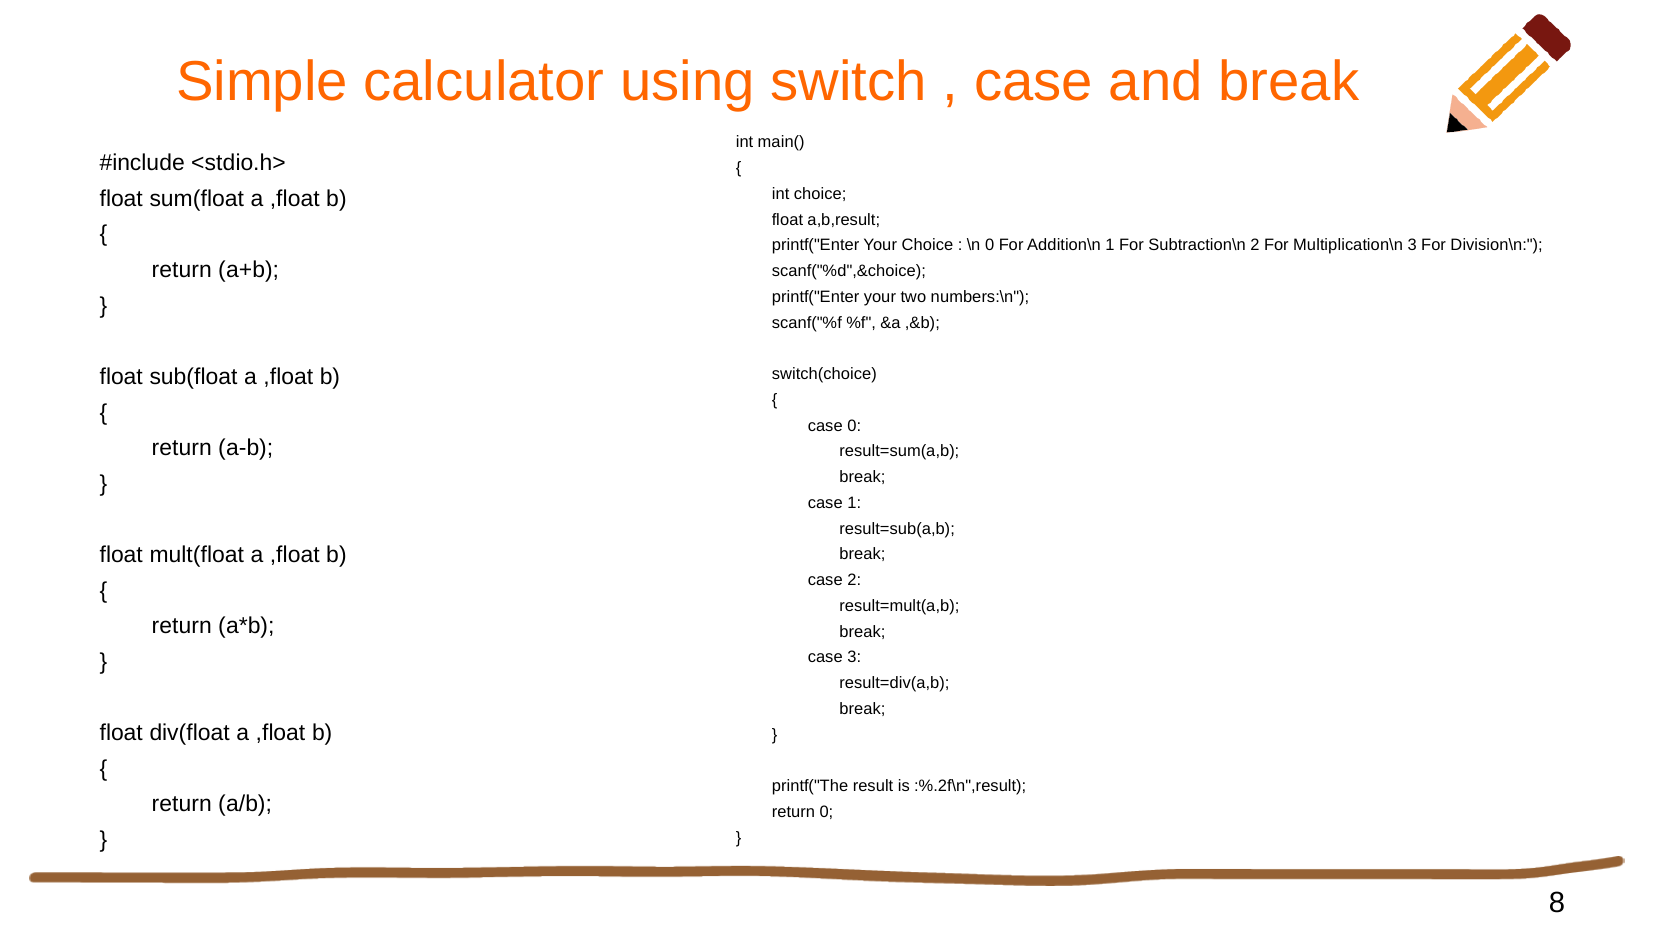

# Simple calculator using switch , case and break
int main()
{
 int choice;
 float a,b,result;
 printf("Enter Your Choice : \n 0 For Addition\n 1 For Subtraction\n 2 For Multiplication\n 3 For Division\n:");
 scanf("%d",&choice);
 printf("Enter your two numbers:\n");
 scanf("%f %f", &a ,&b);
 switch(choice)
 {
 case 0:
 result=sum(a,b);
 break;
 case 1:
 result=sub(a,b);
 break;
 case 2:
 result=mult(a,b);
 break;
 case 3:
 result=div(a,b);
 break;
 }
 printf("The result is :%.2f\n",result);
 return 0;
}
#include <stdio.h>
float sum(float a ,float b)
{
 return (a+b);
}
float sub(float a ,float b)
{
 return (a-b);
}
float mult(float a ,float b)
{
 return (a*b);
}
float div(float a ,float b)
{
 return (a/b);
}
8